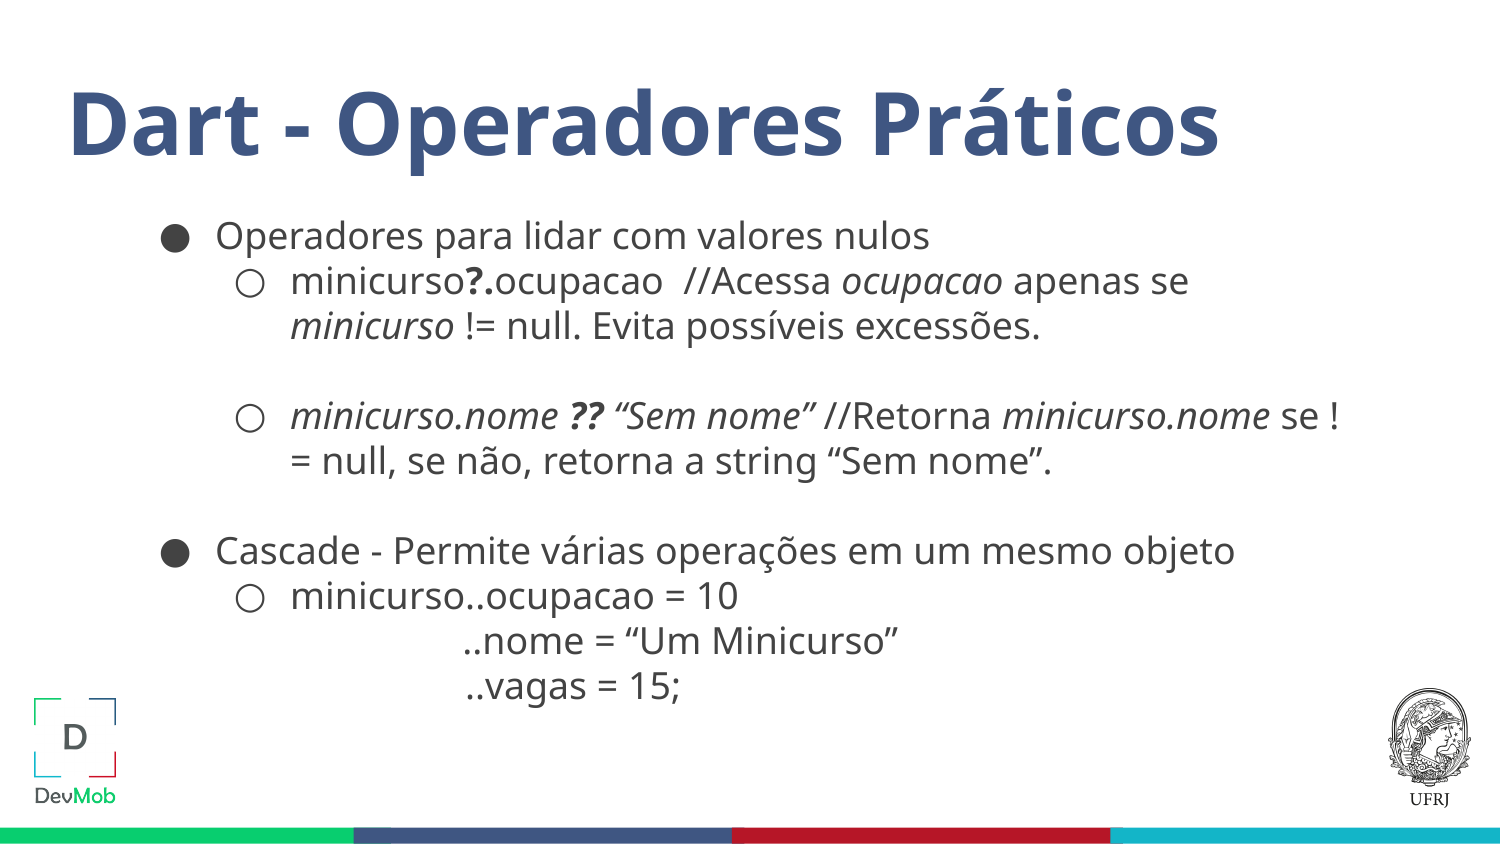

# Dart - Operadores Práticos
Operadores para lidar com valores nulos
minicurso?.ocupacao //Acessa ocupacao apenas se minicurso != null. Evita possíveis excessões.
minicurso.nome ?? “Sem nome” //Retorna minicurso.nome se != null, se não, retorna a string “Sem nome”.
Cascade - Permite várias operações em um mesmo objeto
minicurso..ocupacao = 10
	 ..nome = “Um Minicurso”
 ..vagas = 15;